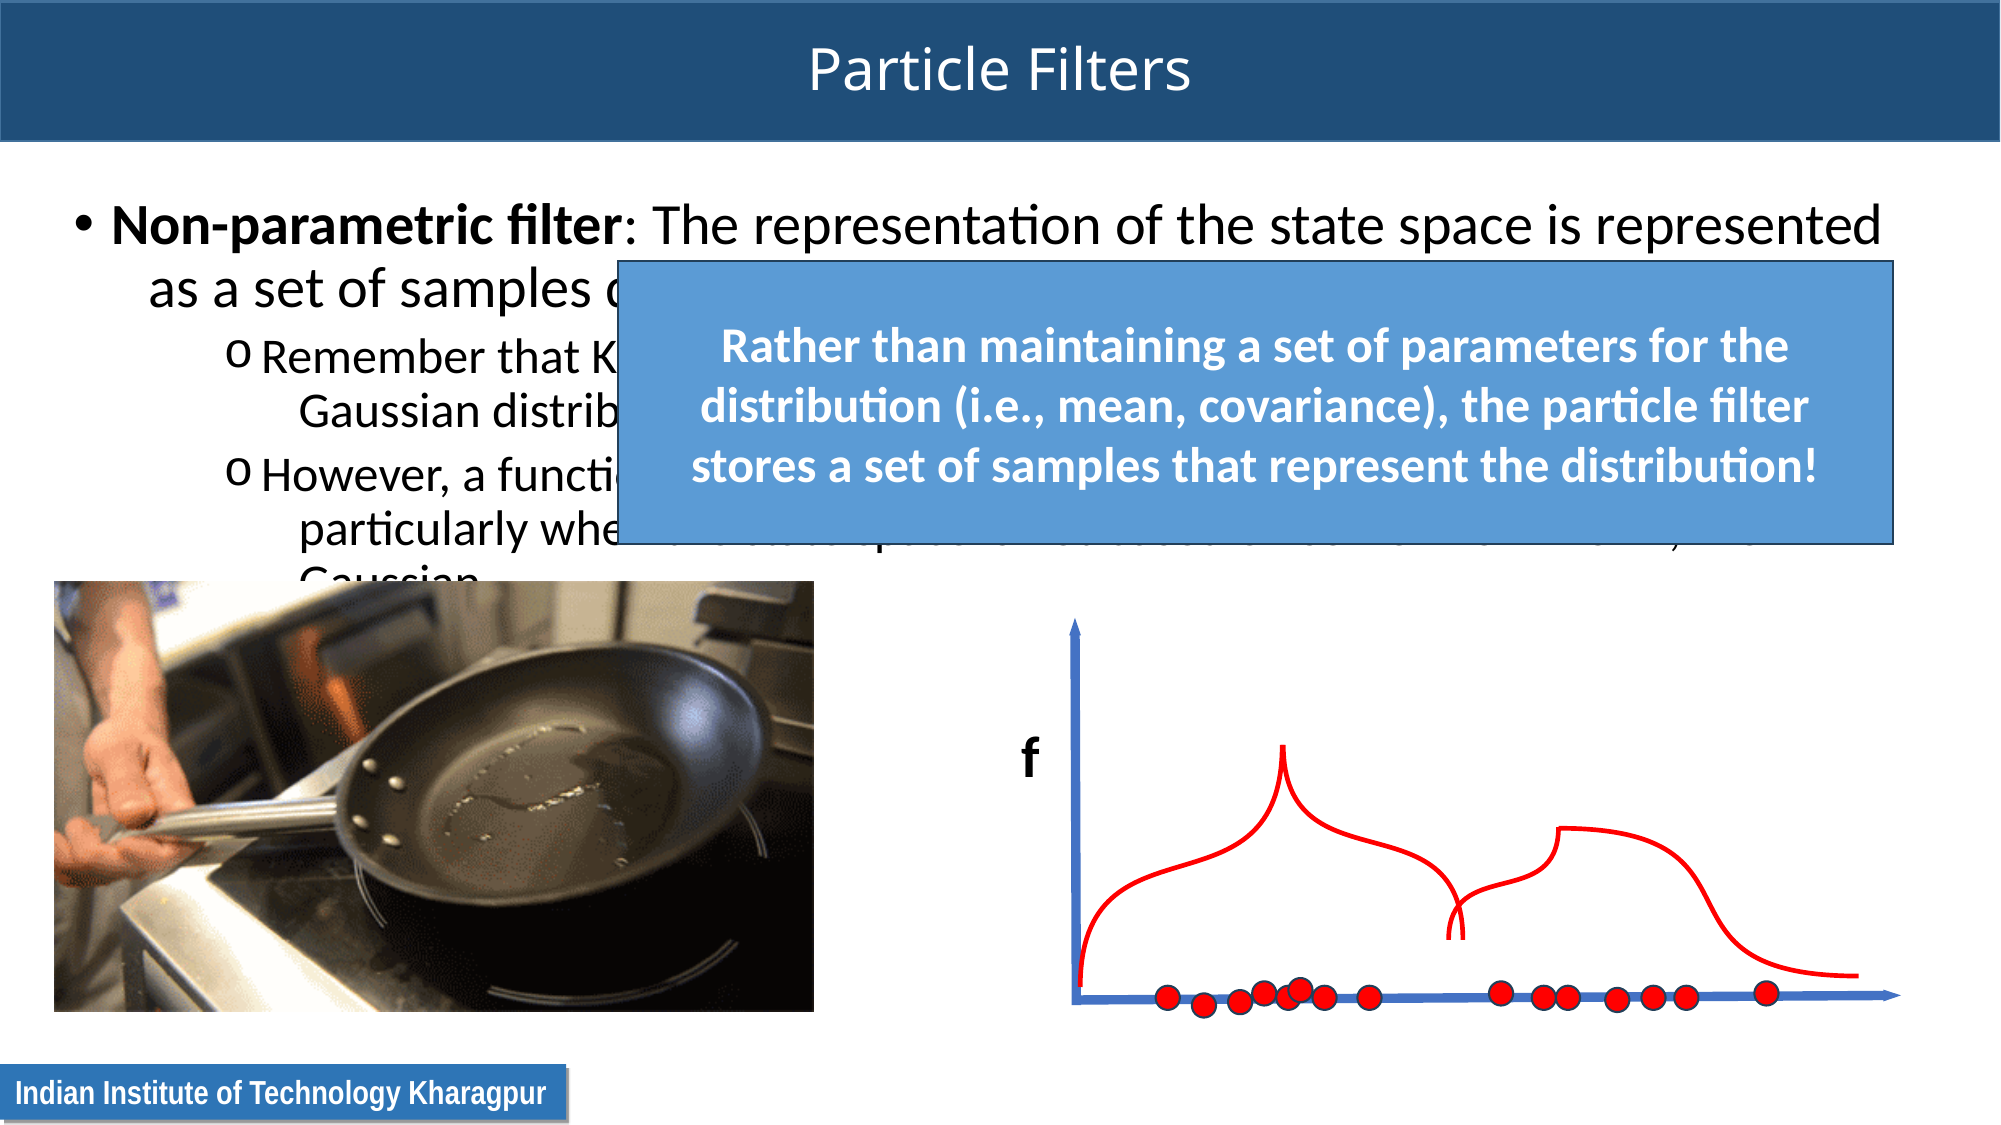

Particle Filters
# Non-parametric filter: The representation of the state space is represented as a set of samples drawn from the underlying distribution
Remember that Kalman Filter uses a parametric form – use a function based on Gaussian distribution to model the state space
However, a function may not represent all possible samples in a state space, particularly when the state space is not based on some known form, like Gaussian
Rather than maintaining a set of parameters for the distribution (i.e., mean, covariance), the particle filter stores a set of samples that represent the distribution!
f